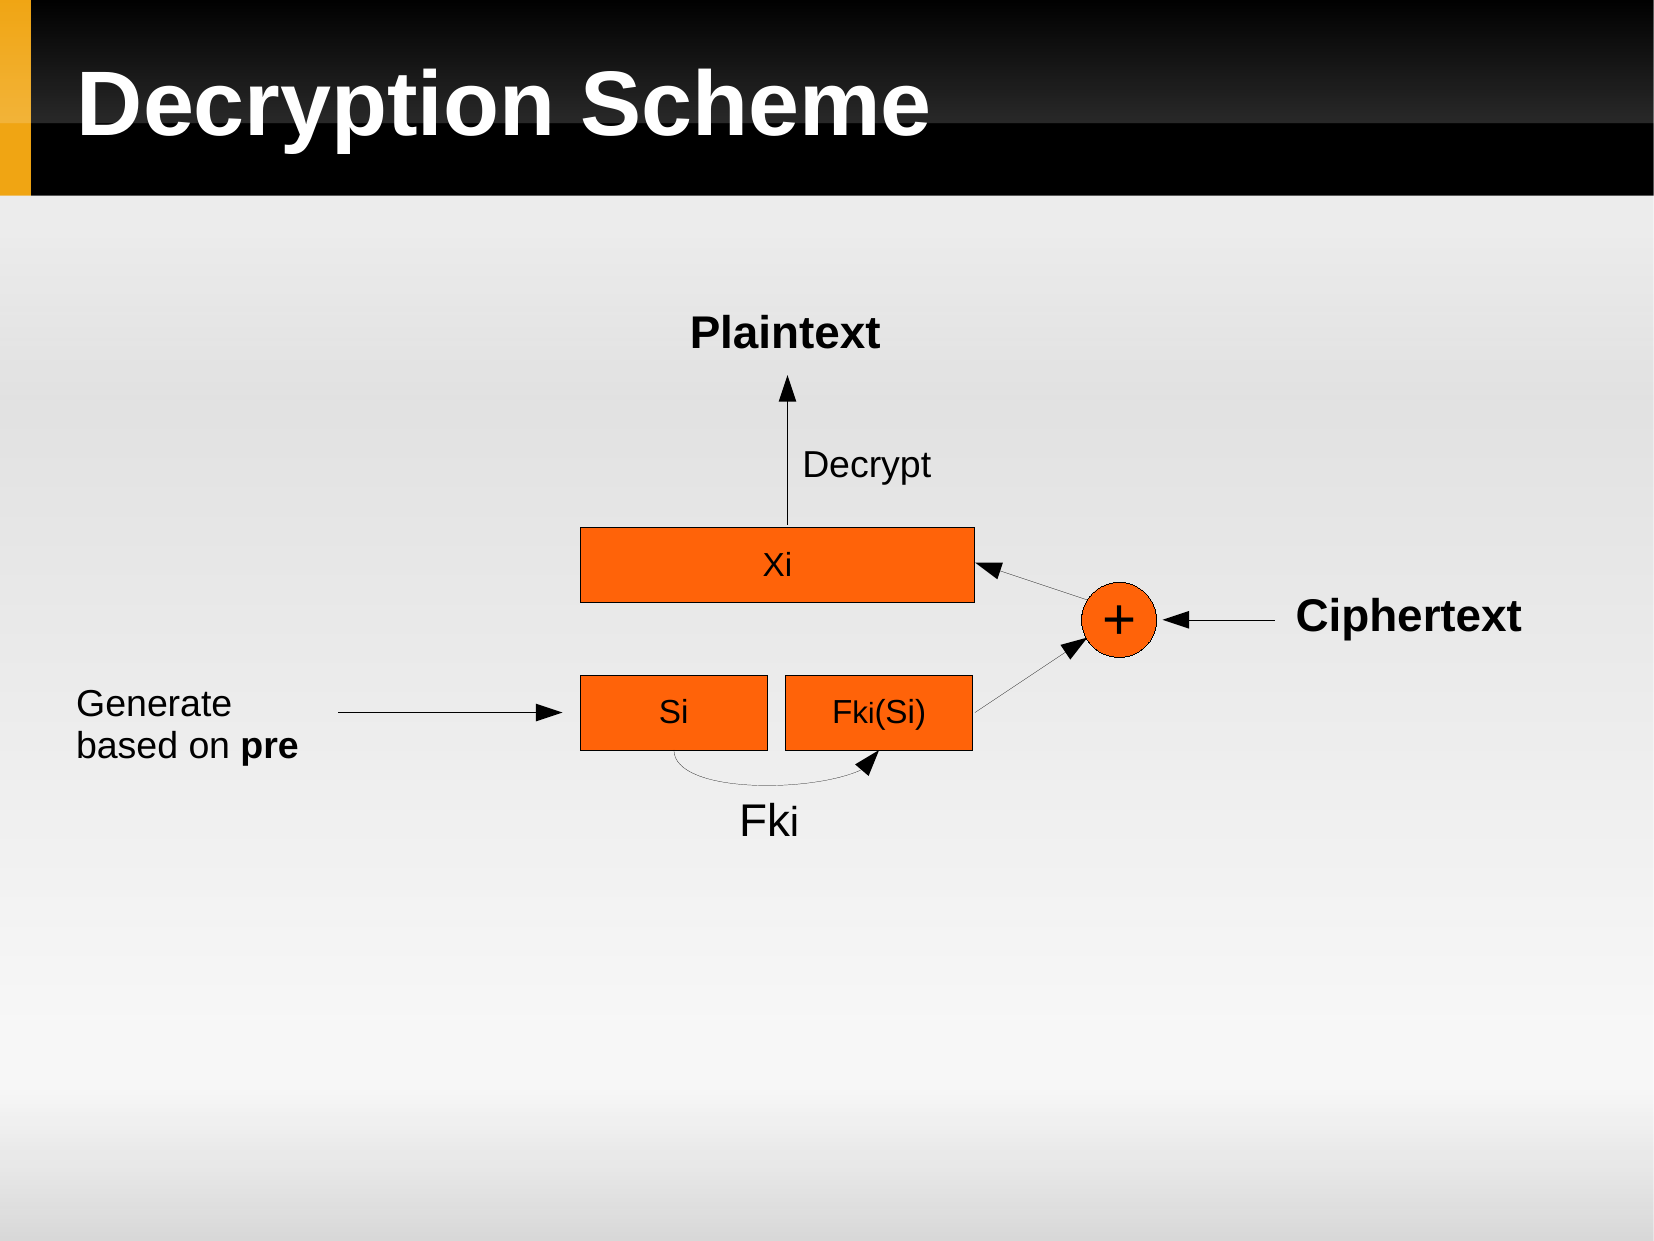

# Decryption Scheme
Plaintext
Decrypt
Xi
+
Ciphertext
Generate based on pre
Si
Fki(Si)
Fki